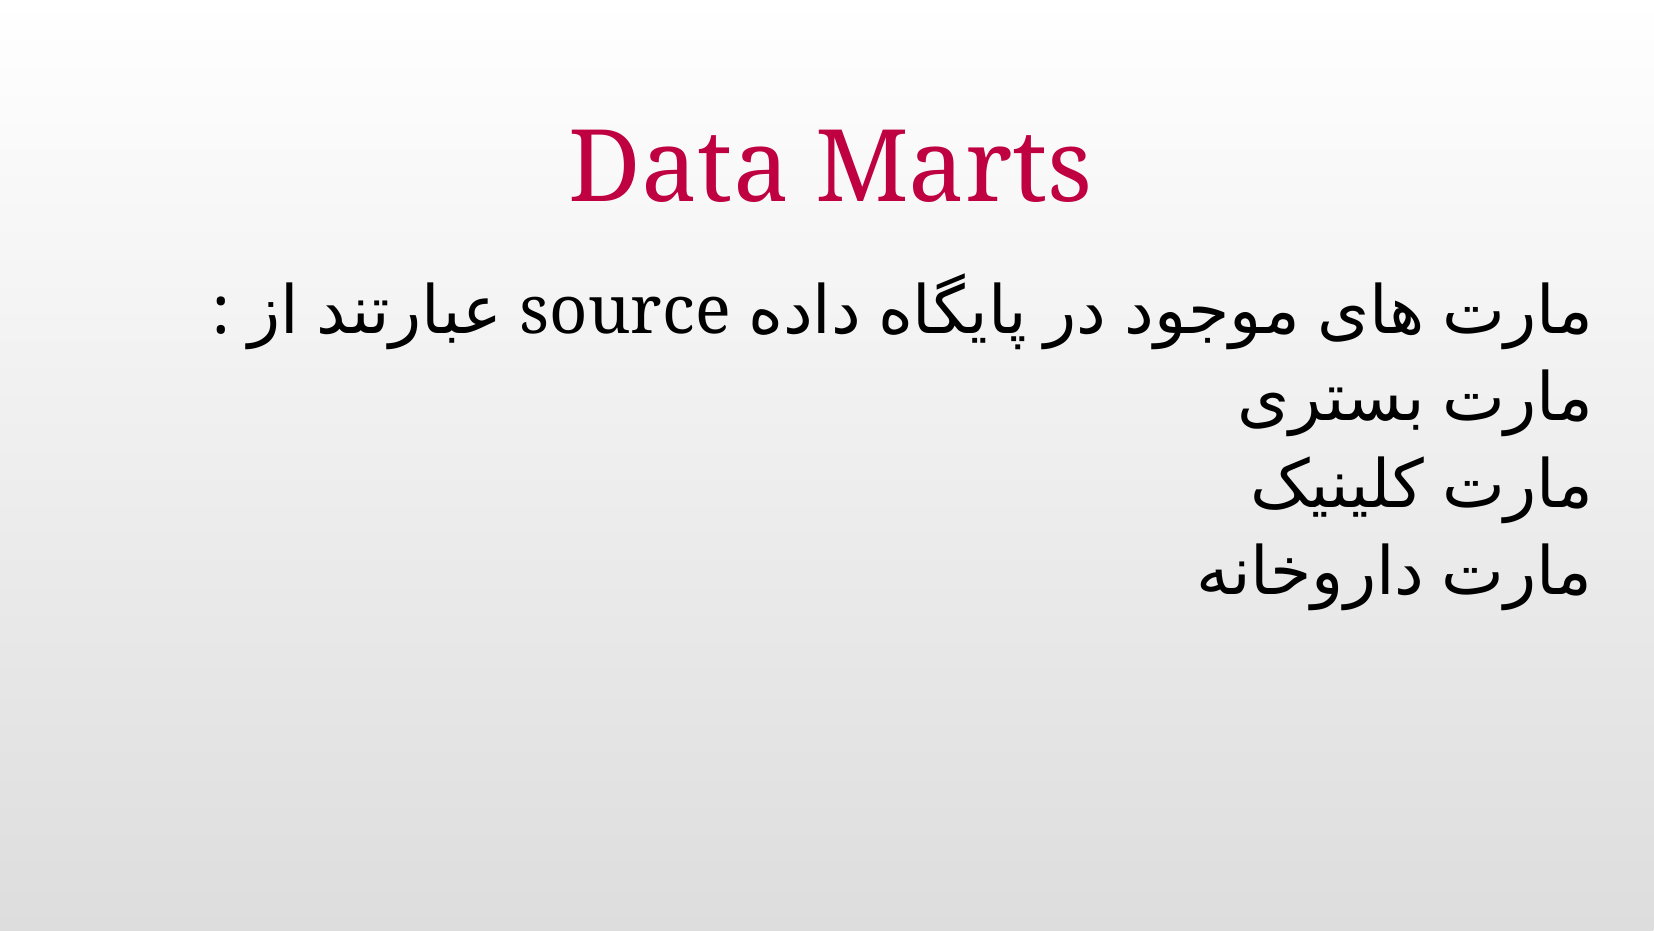

# Data Marts
مارت های موجود در پایگاه داده source عبارتند از :
مارت بستری
مارت کلینیک
مارت داروخانه